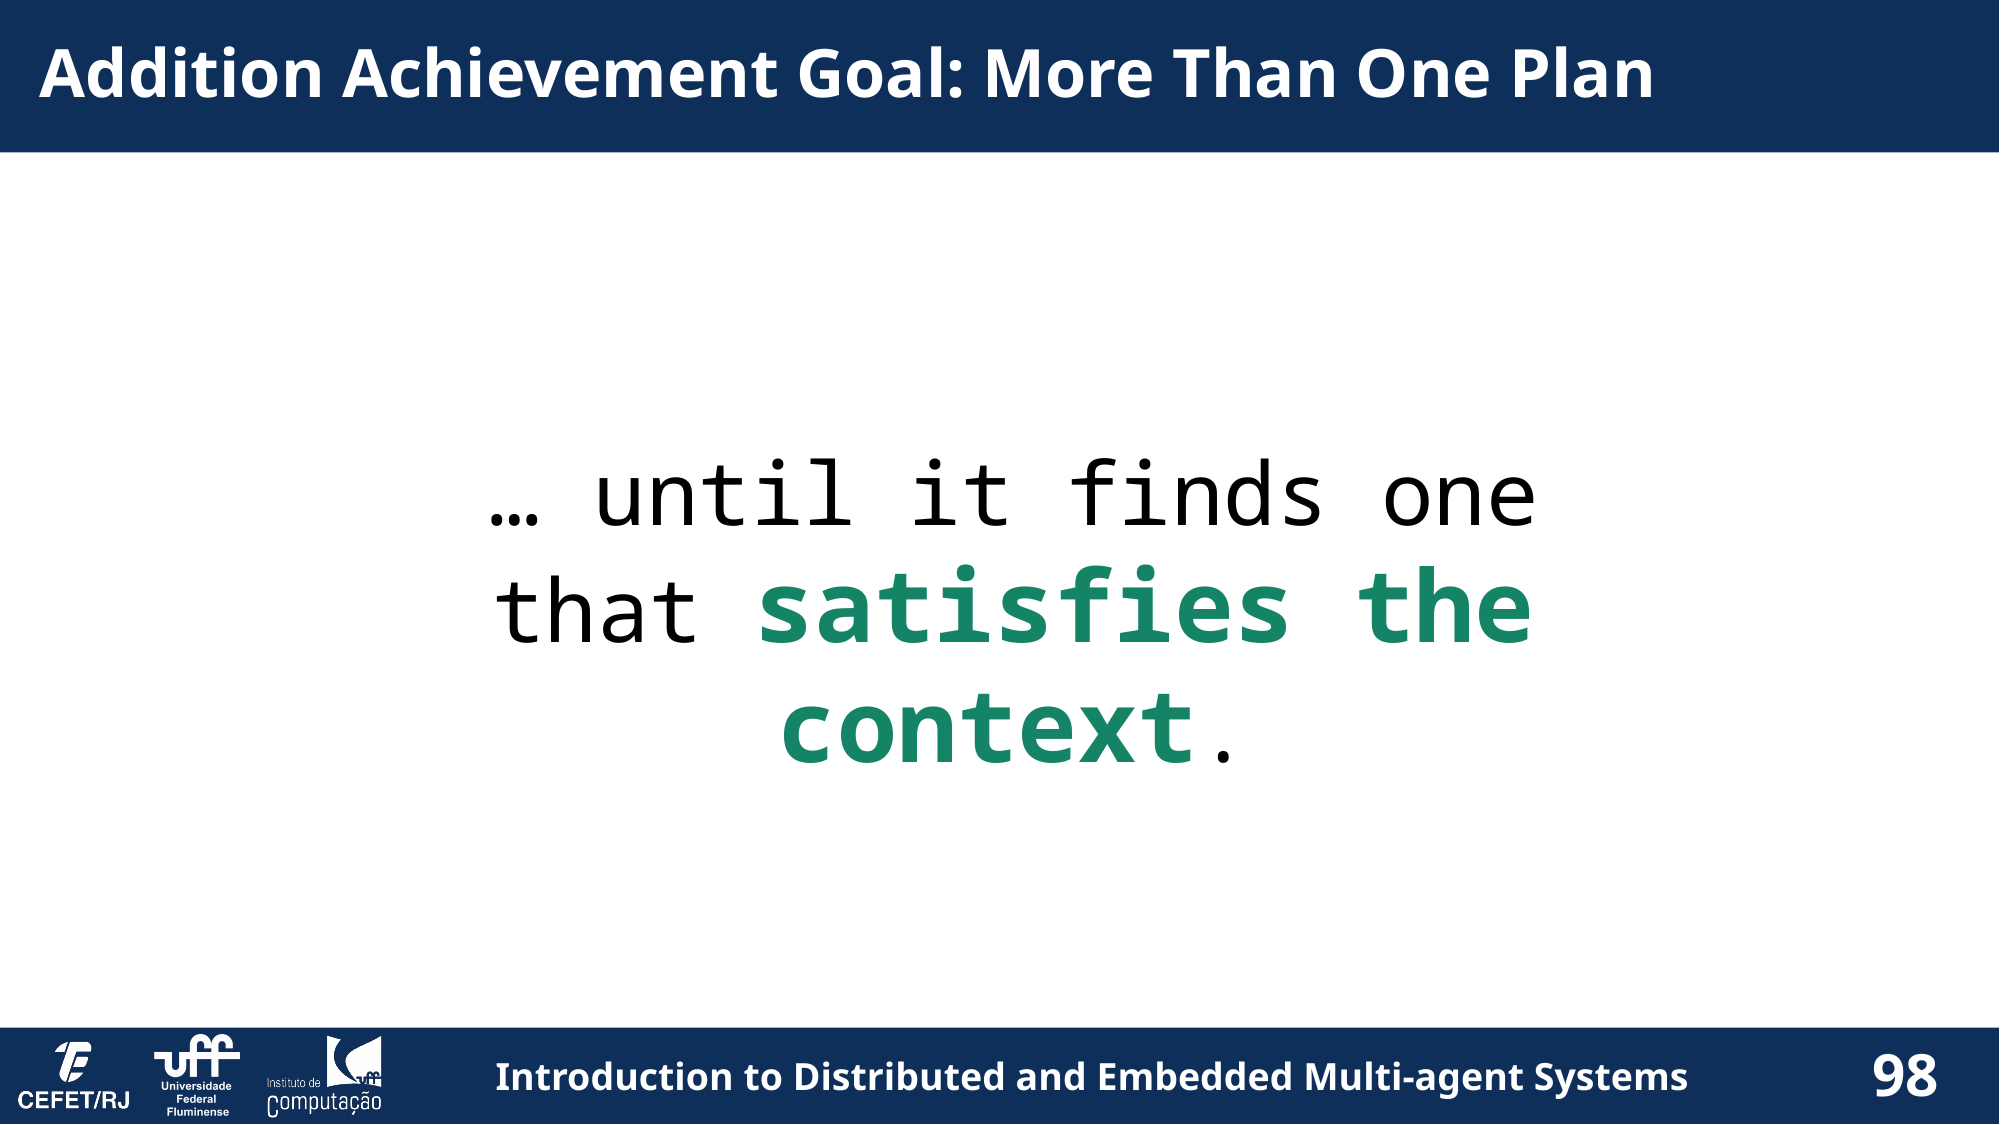

Addition Achievement Goal: More Than One Plan
… until it finds one that satisfies the context.